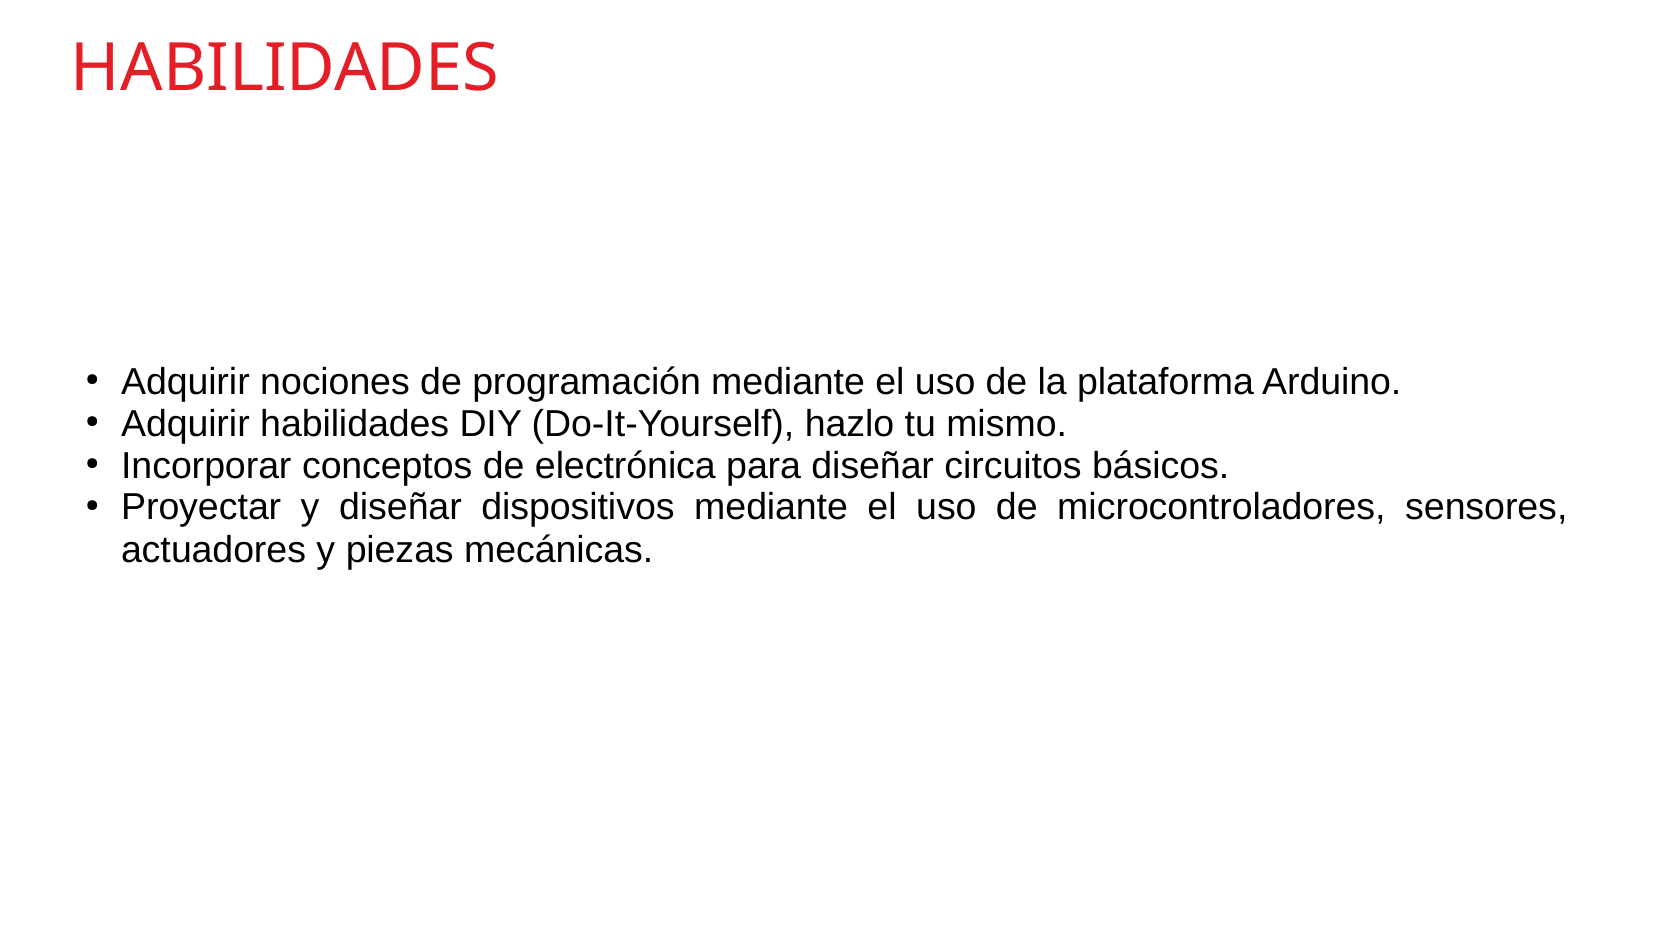

# HABILIDADES
Adquirir nociones de programación mediante el uso de la plataforma Arduino.
Adquirir habilidades DIY (Do-It-Yourself), hazlo tu mismo.
Incorporar conceptos de electrónica para diseñar circuitos básicos.
Proyectar y diseñar dispositivos mediante el uso de microcontroladores, sensores, actuadores y piezas mecánicas.